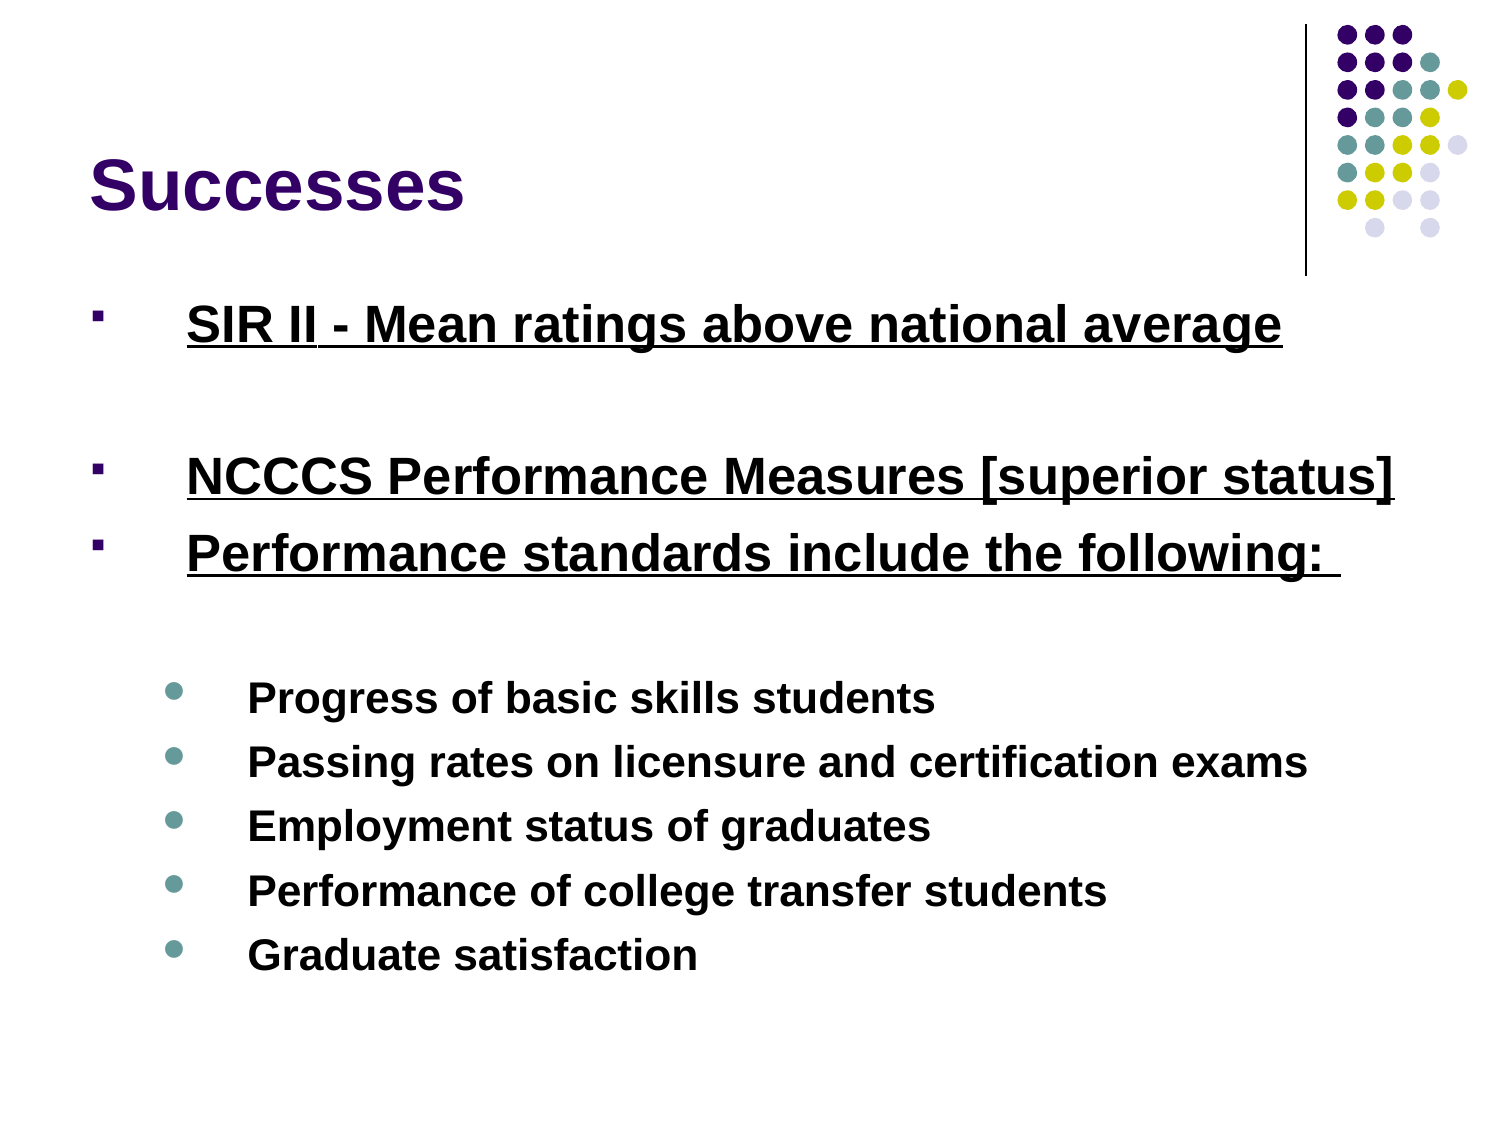

# Successes
SIR II - Mean ratings above national average
NCCCS Performance Measures [superior status]
Performance standards include the following:
Progress of basic skills students
Passing rates on licensure and certification exams
Employment status of graduates
Performance of college transfer students
Graduate satisfaction